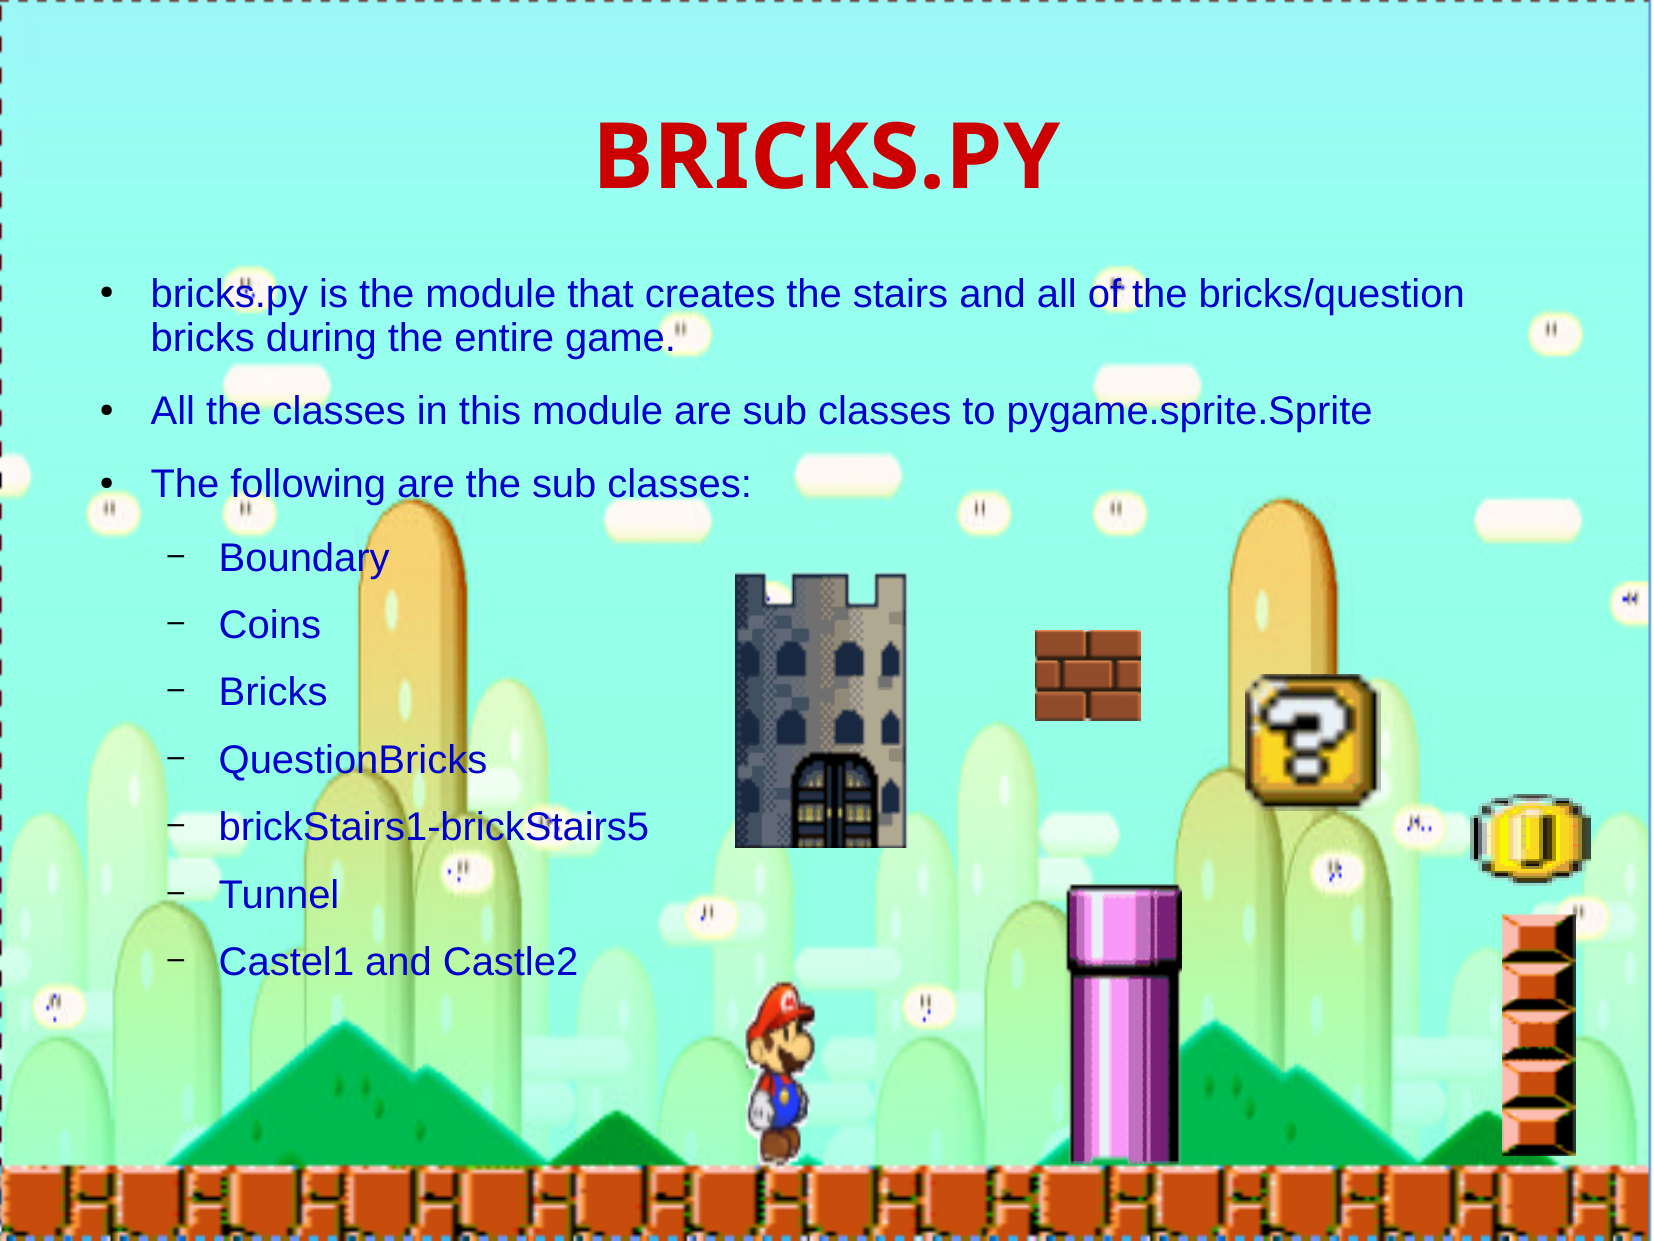

# BRICKS.PY
bricks.py is the module that creates the stairs and all of the bricks/question bricks during the entire game.
All the classes in this module are sub classes to pygame.sprite.Sprite
The following are the sub classes:
Boundary
Coins
Bricks
QuestionBricks
brickStairs1-brickStairs5
Tunnel
Castel1 and Castle2